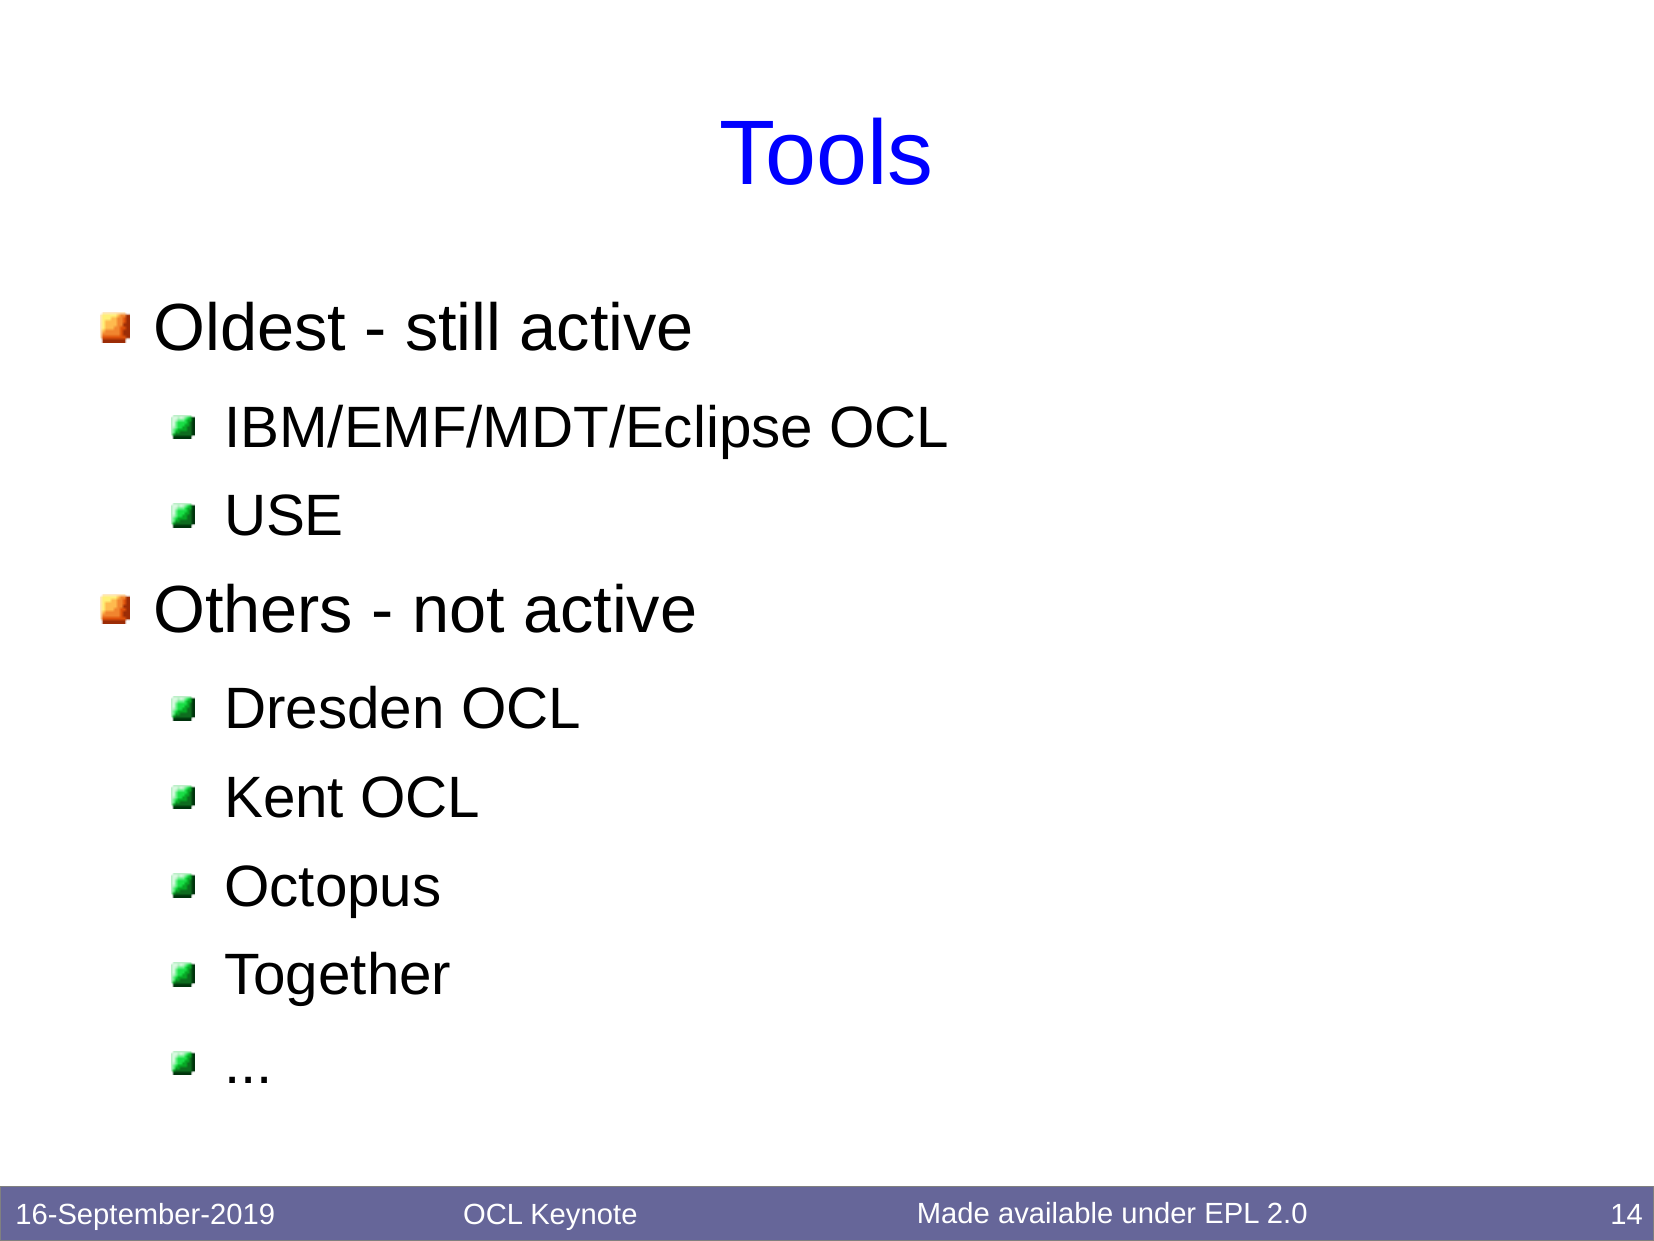

# Tools
Oldest - still active
IBM/EMF/MDT/Eclipse OCL
USE
Others - not active
Dresden OCL
Kent OCL
Octopus
Together
...
16-September-2019
OCL Keynote
14